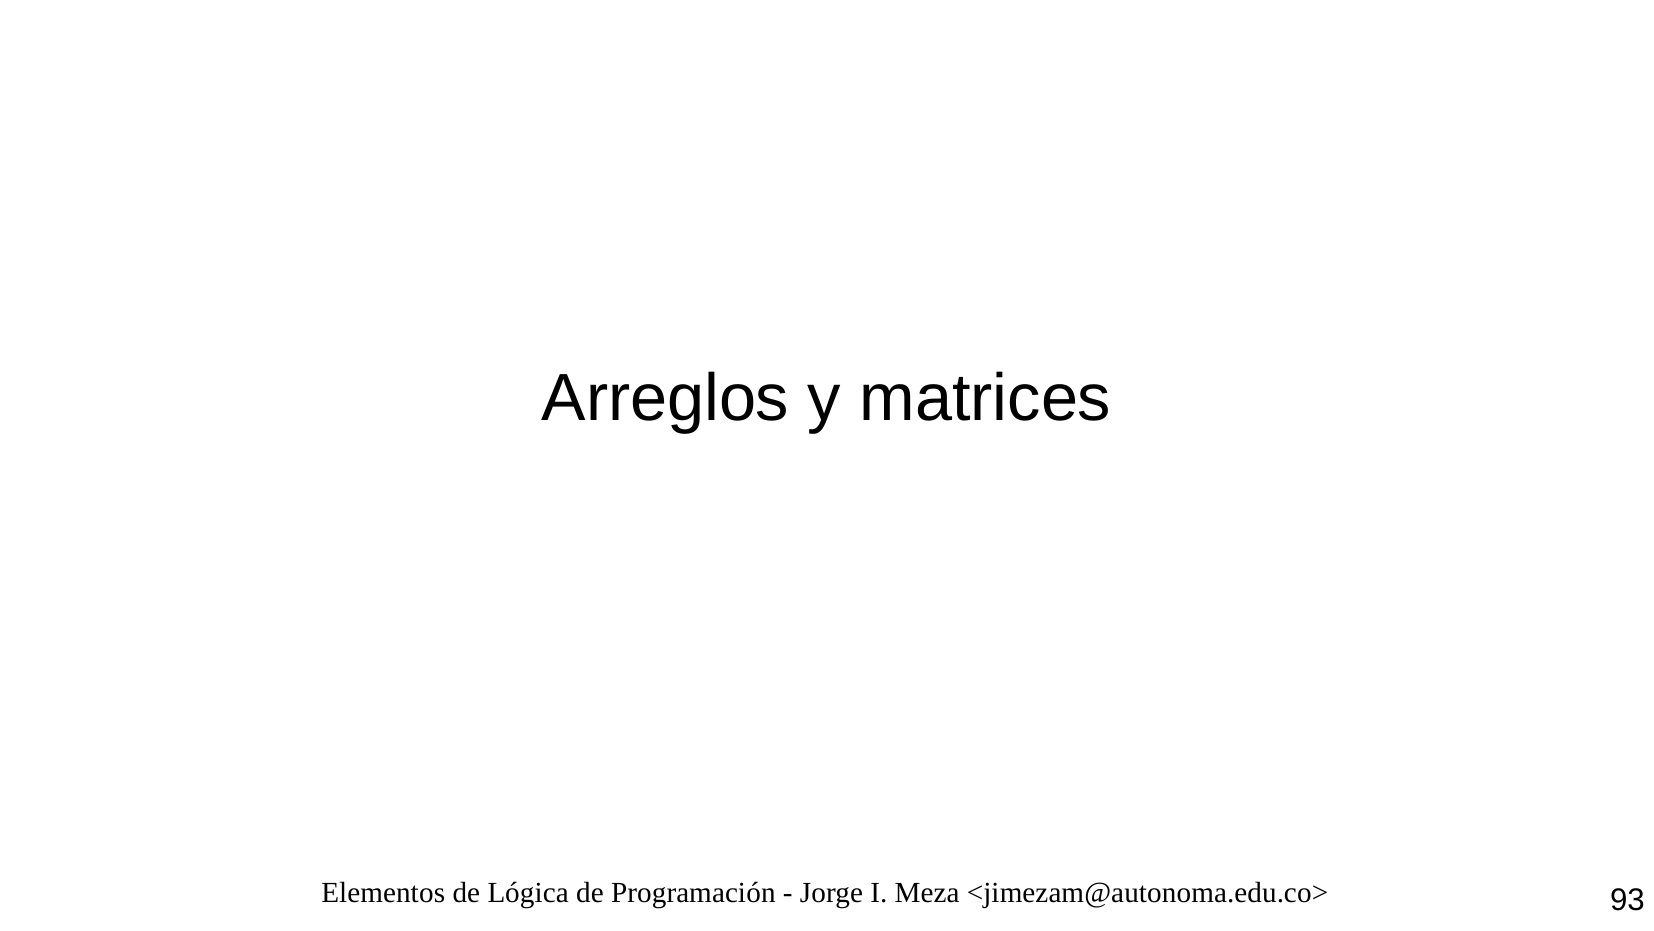

# Arreglos y matrices
Elementos de Lógica de Programación - Jorge I. Meza <jimezam@autonoma.edu.co>